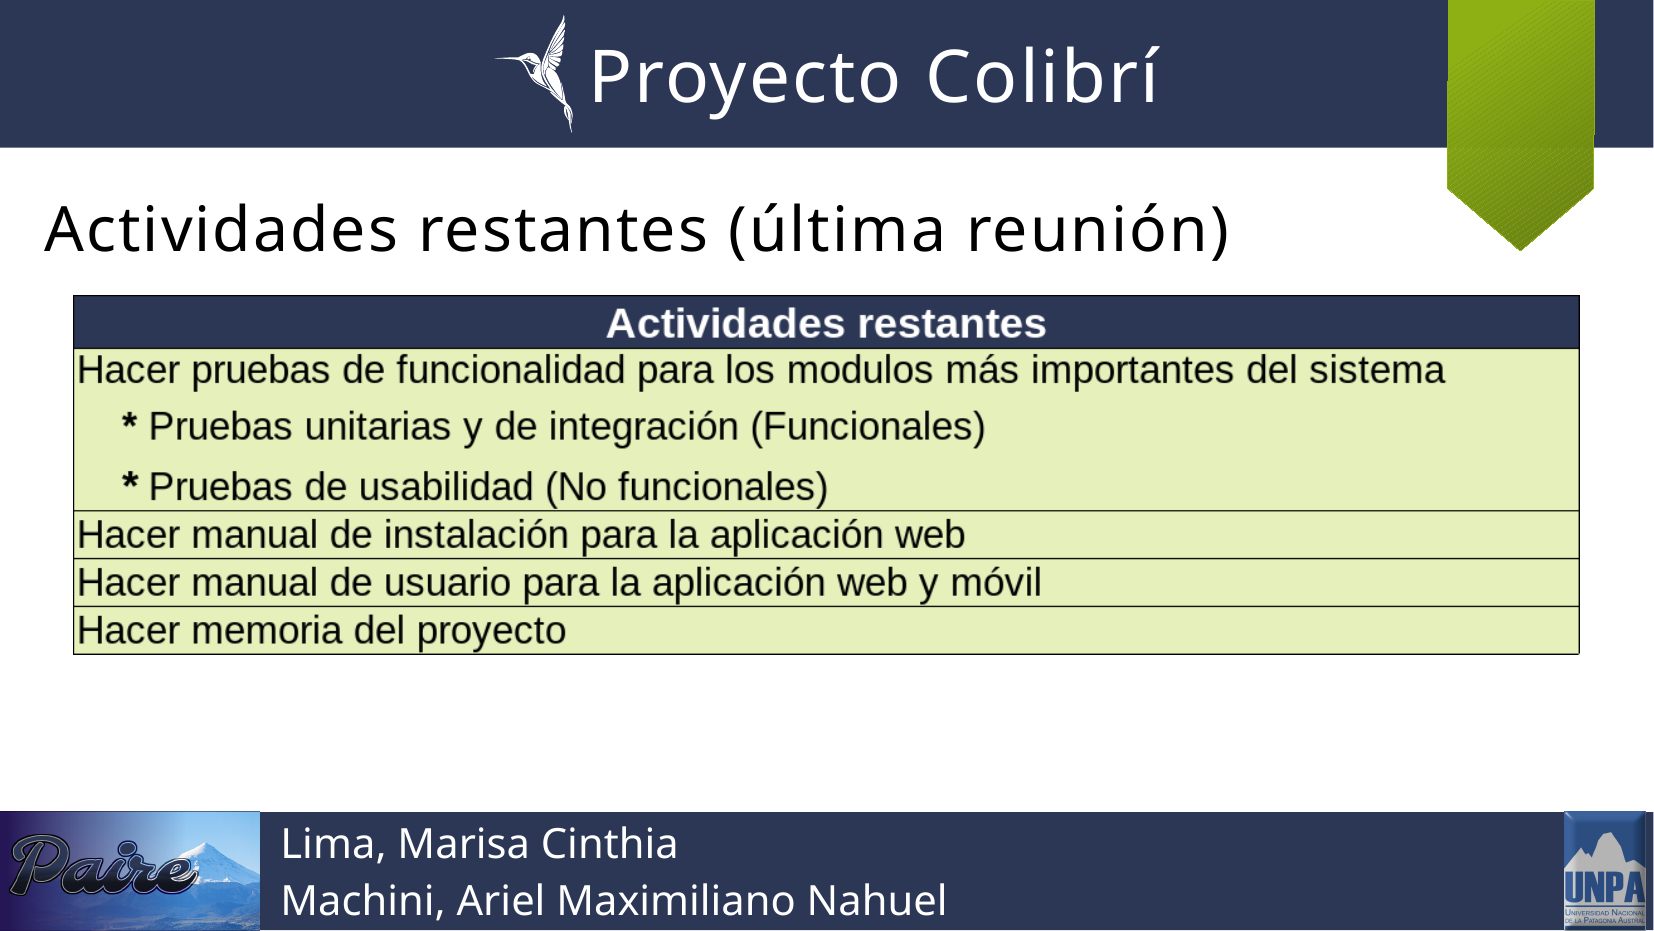

Proyecto Colibrí
Actividades restantes (última reunión)
Lima, Marisa Cinthia
Machini, Ariel Maximiliano Nahuel